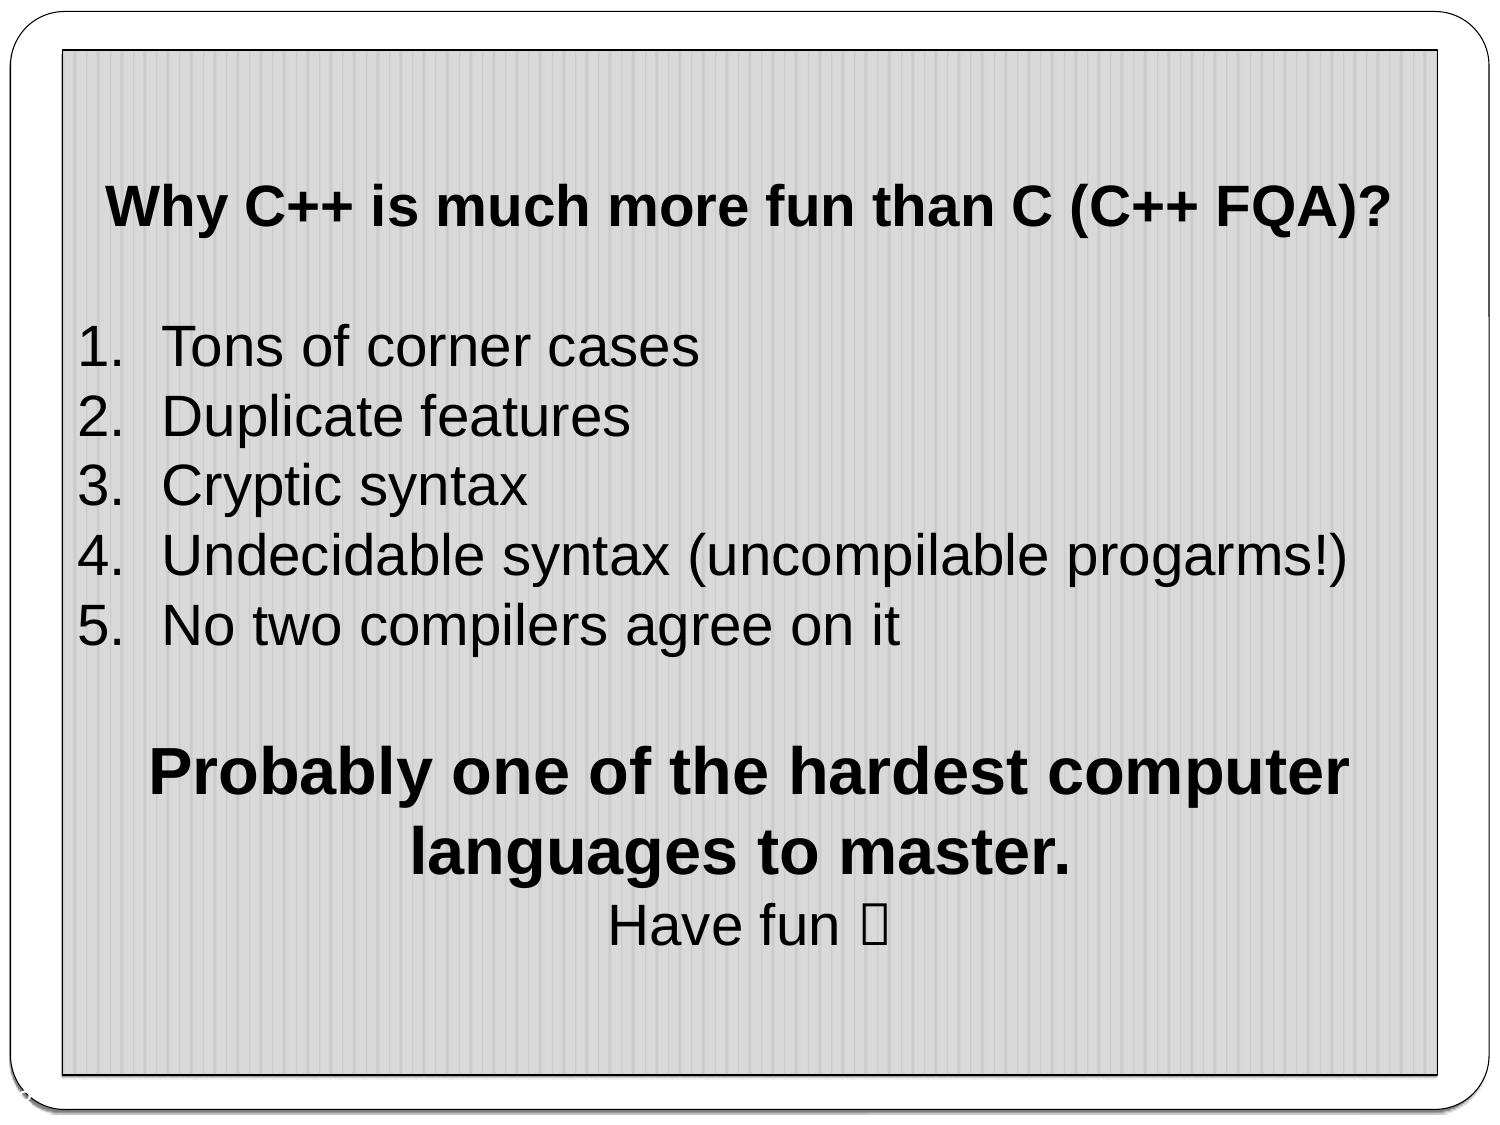

Why C++ is much more fun than C (C++ FQA)?
Tons of corner cases
Duplicate features
Cryptic syntax
Undecidable syntax (uncompilable progarms!)
No two compilers agree on it
Probably one of the hardest computer languages to master.
Have fun 